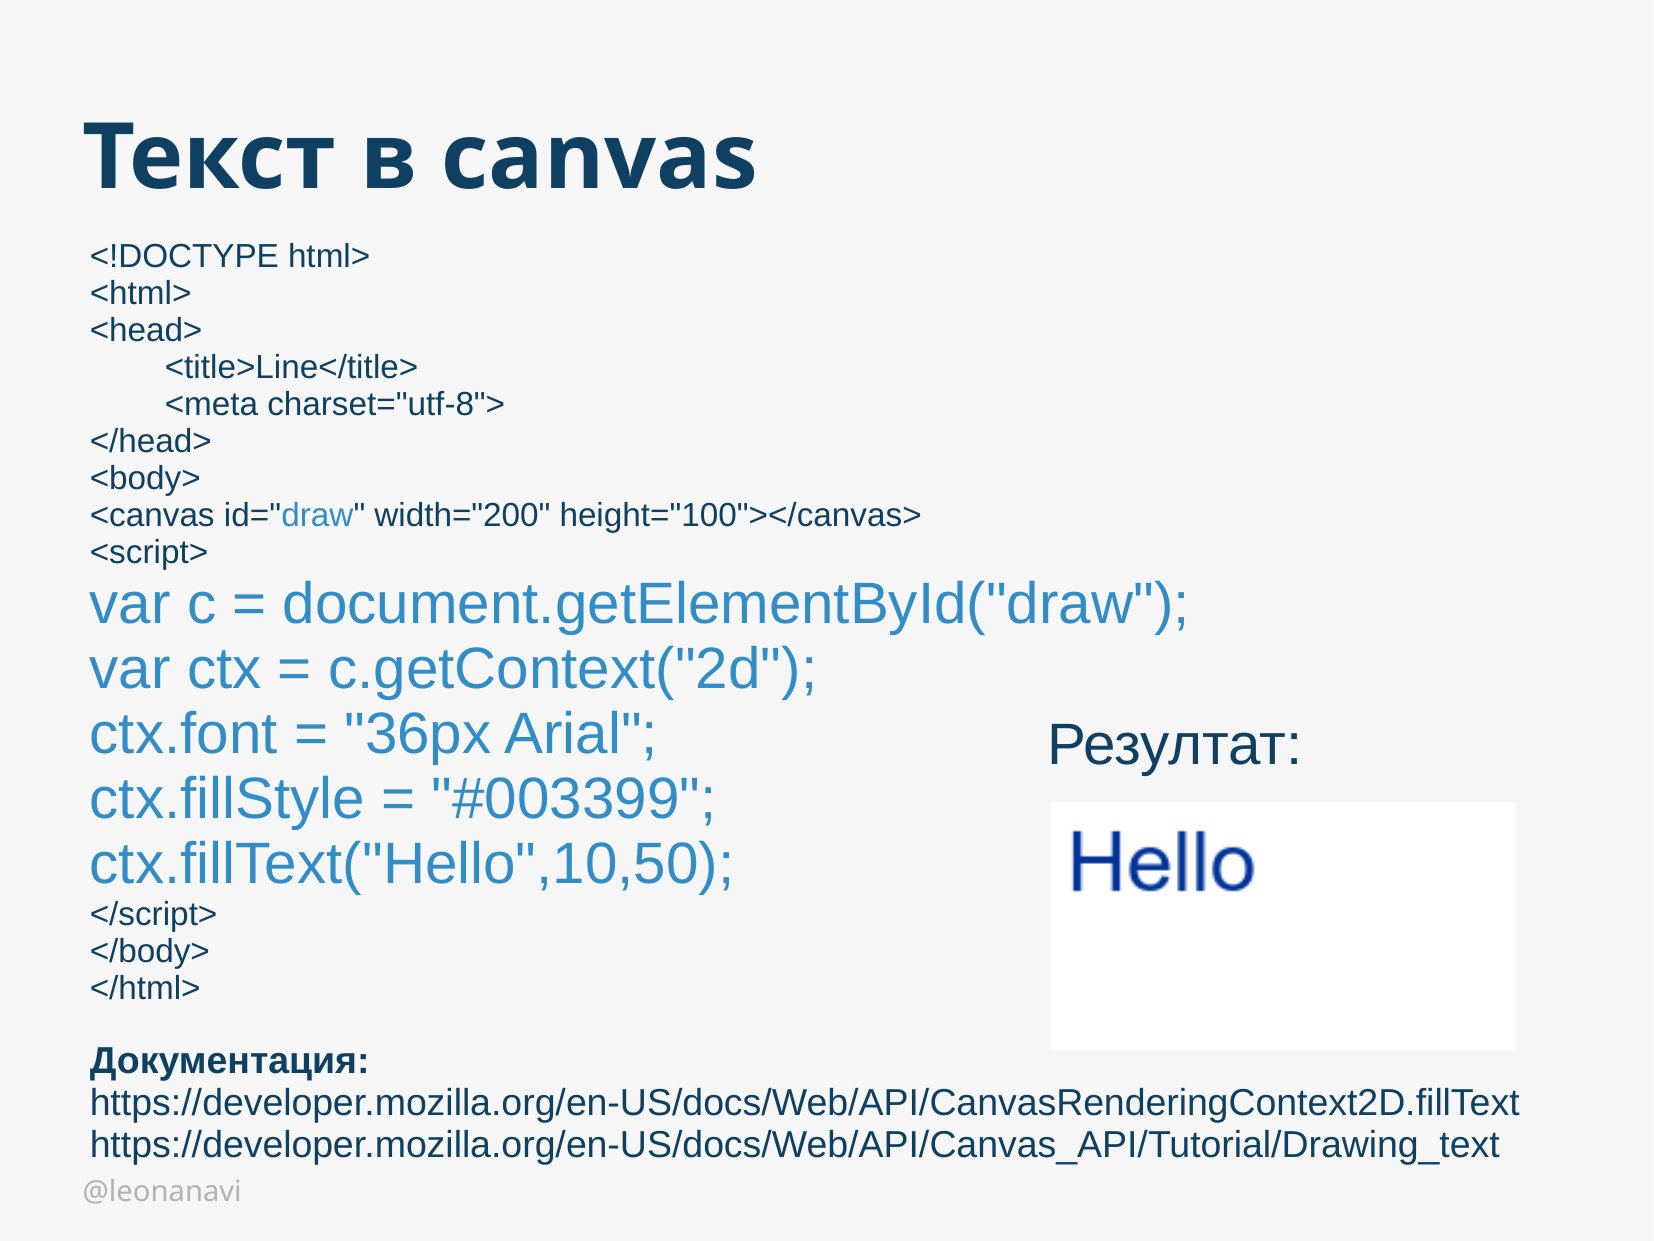

# Текст в canvas
<!DOCTYPE html>
<html>
<head>
	<title>Line</title>
	<meta charset="utf-8">
</head>
<body>
<canvas id="draw" width="200" height="100"></canvas>
<script>
var c = document.getElementById("draw");
var ctx = c.getContext("2d");
ctx.font = "36px Arial";
ctx.fillStyle = "#003399";
ctx.fillText("Hello",10,50);
</script>
</body>
</html>
Документация:
https://developer.mozilla.org/en-US/docs/Web/API/CanvasRenderingContext2D.fillText
https://developer.mozilla.org/en-US/docs/Web/API/Canvas_API/Tutorial/Drawing_text
Резултат: